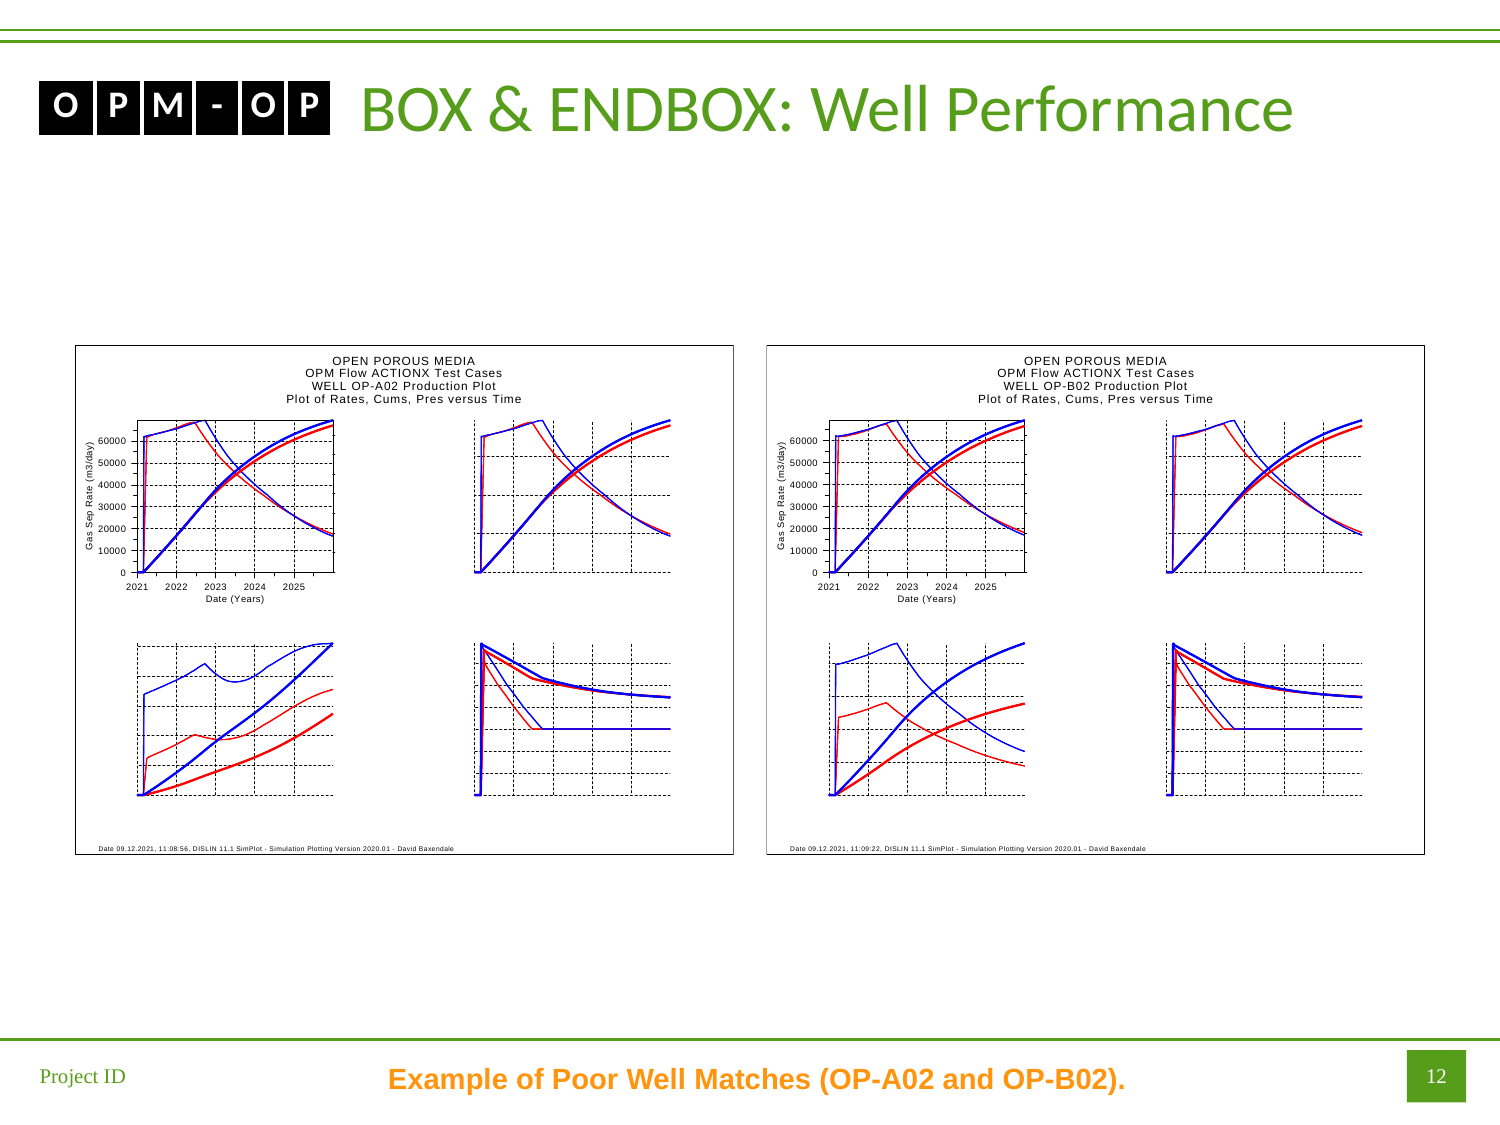

# BOX & ENDBOX: Well Performance
Project ID
12
Example of Poor Well Matches (OP-A02 and OP-B02).